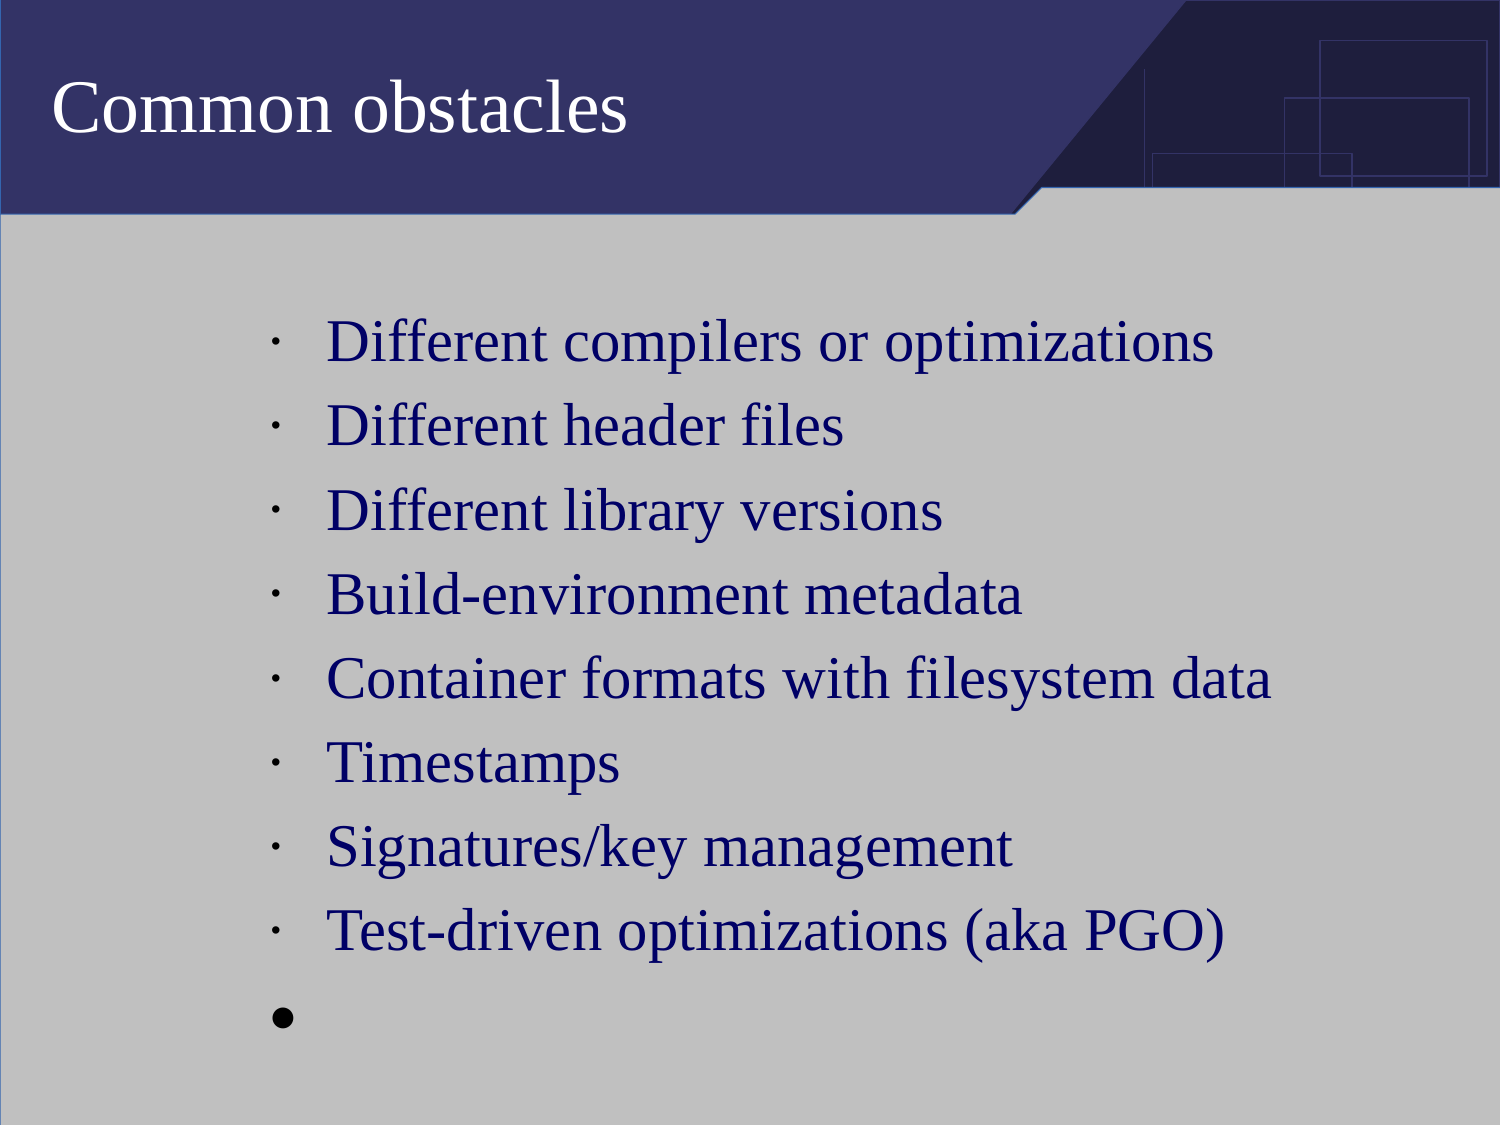

Common obstacles
Different compilers or optimizations
Different header files
Different library versions
Build-environment metadata
Container formats with filesystem data
Timestamps
Signatures/key management
Test-driven optimizations (aka PGO)